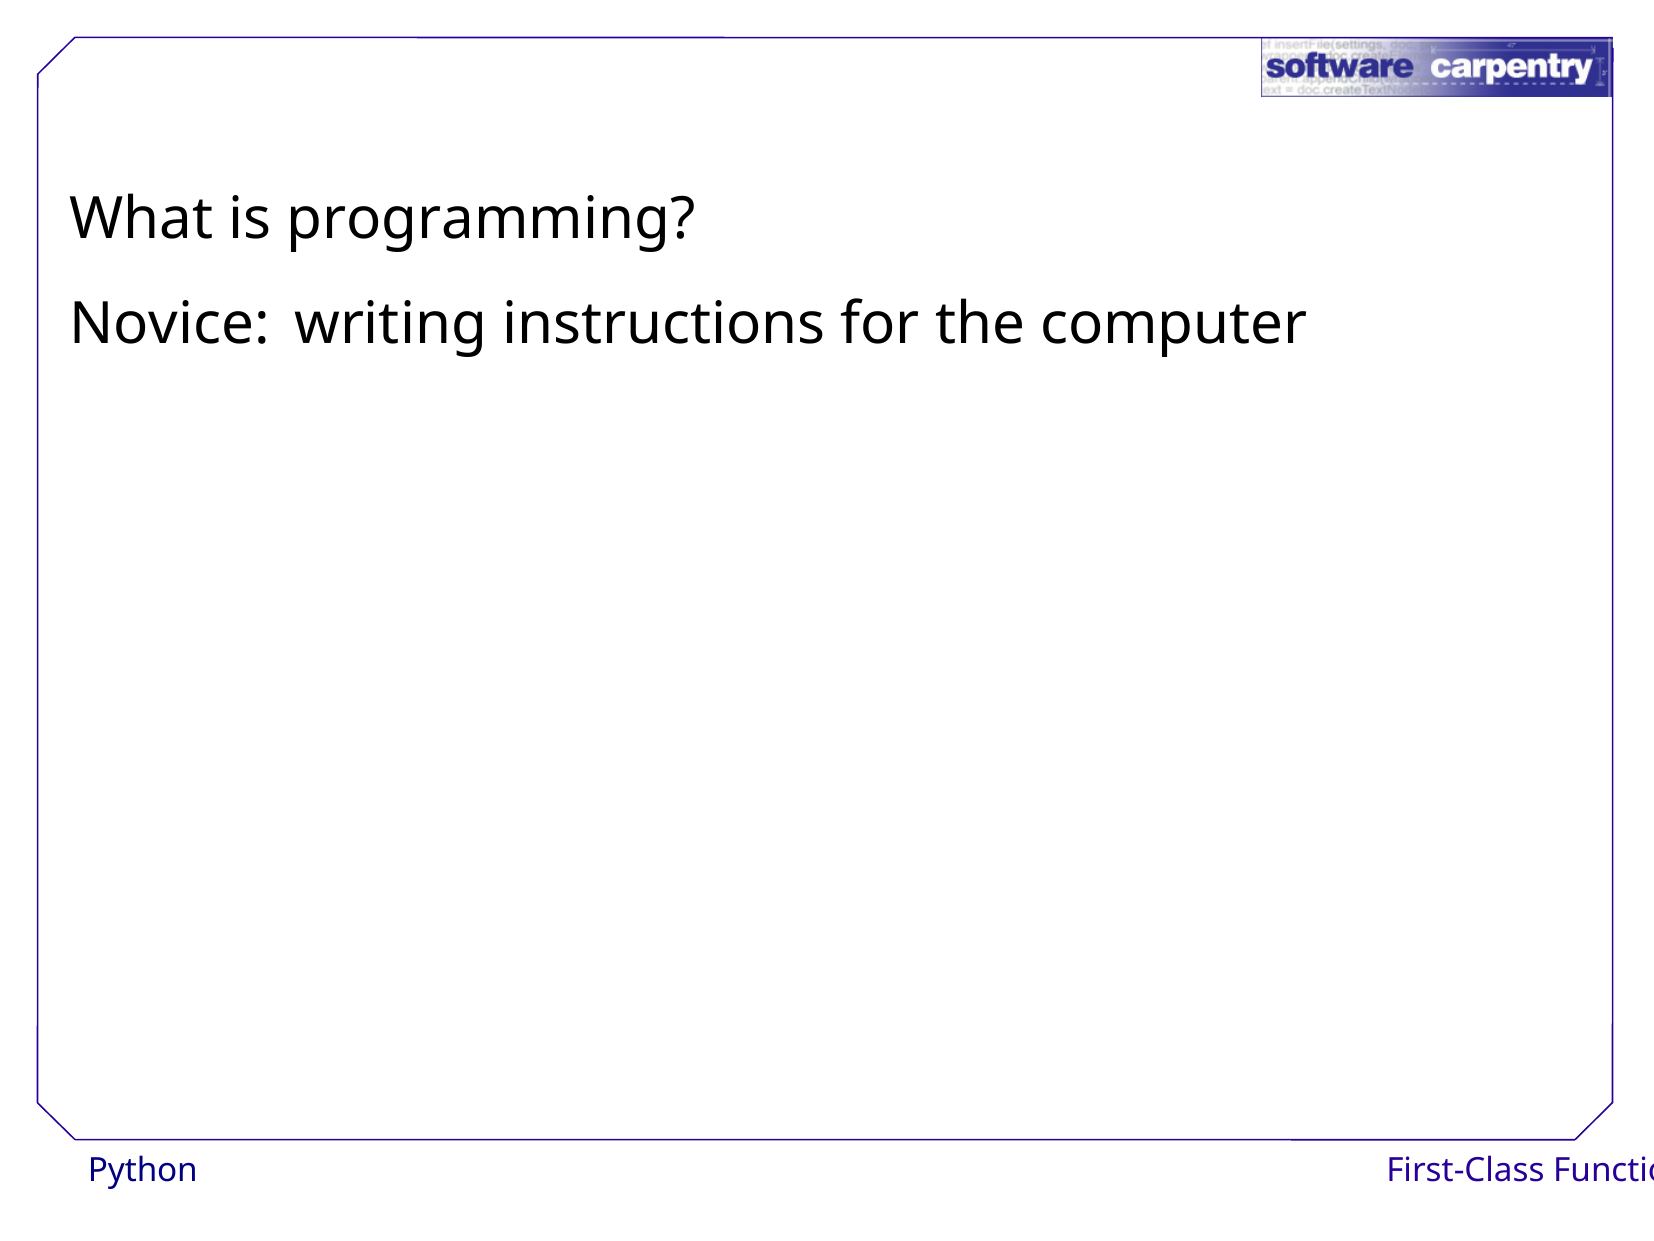

What is programming?
Novice:	writing instructions for the computer